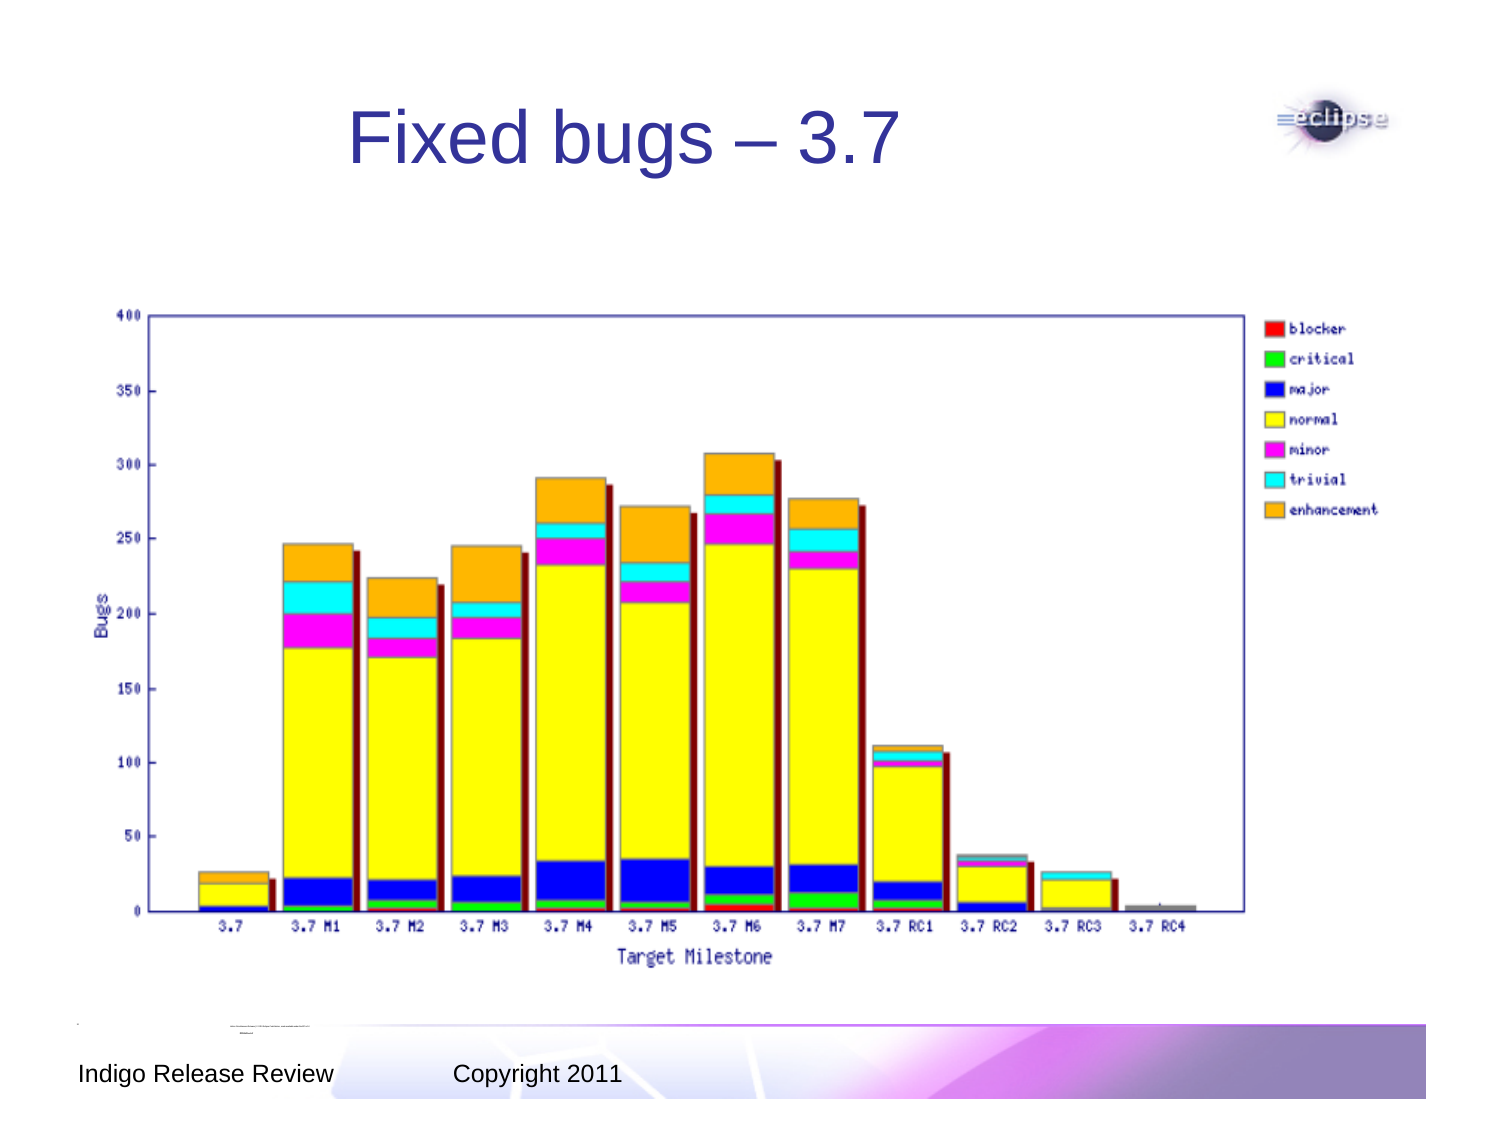

# Fixed bugs – 3.7
20
Copyright 2011